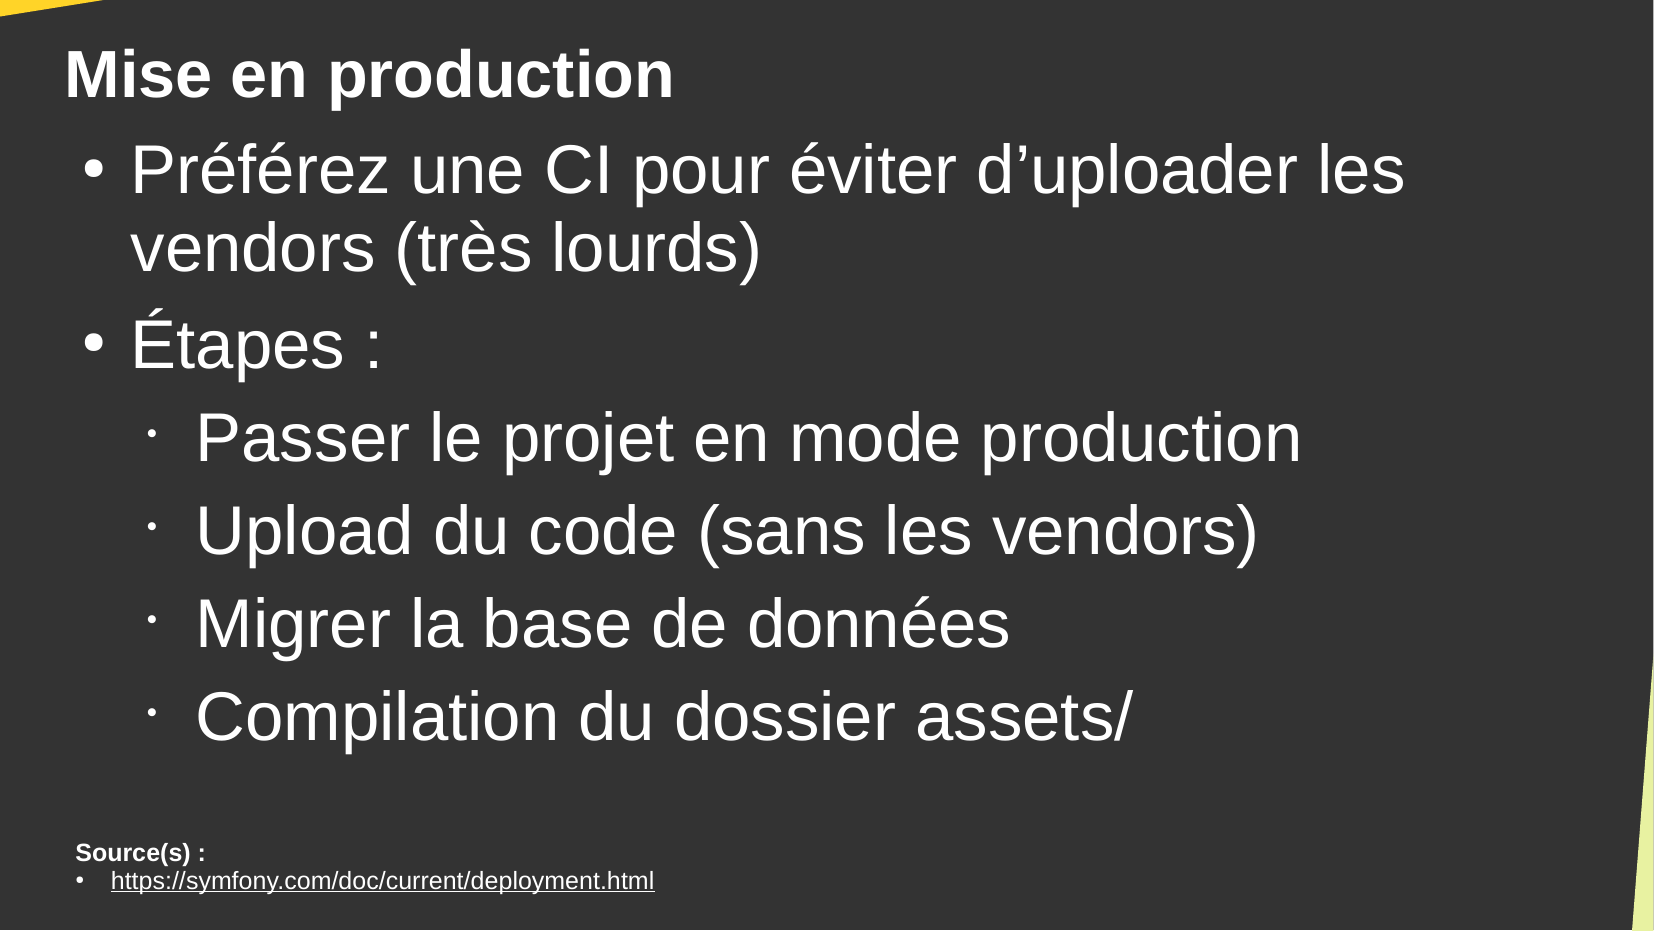

# Mise en production
Préférez une CI pour éviter d’uploader les vendors (très lourds)
Étapes :
Passer le projet en mode production
Upload du code (sans les vendors)
Migrer la base de données
Compilation du dossier assets/
Source(s) :
https://symfony.com/doc/current/deployment.html